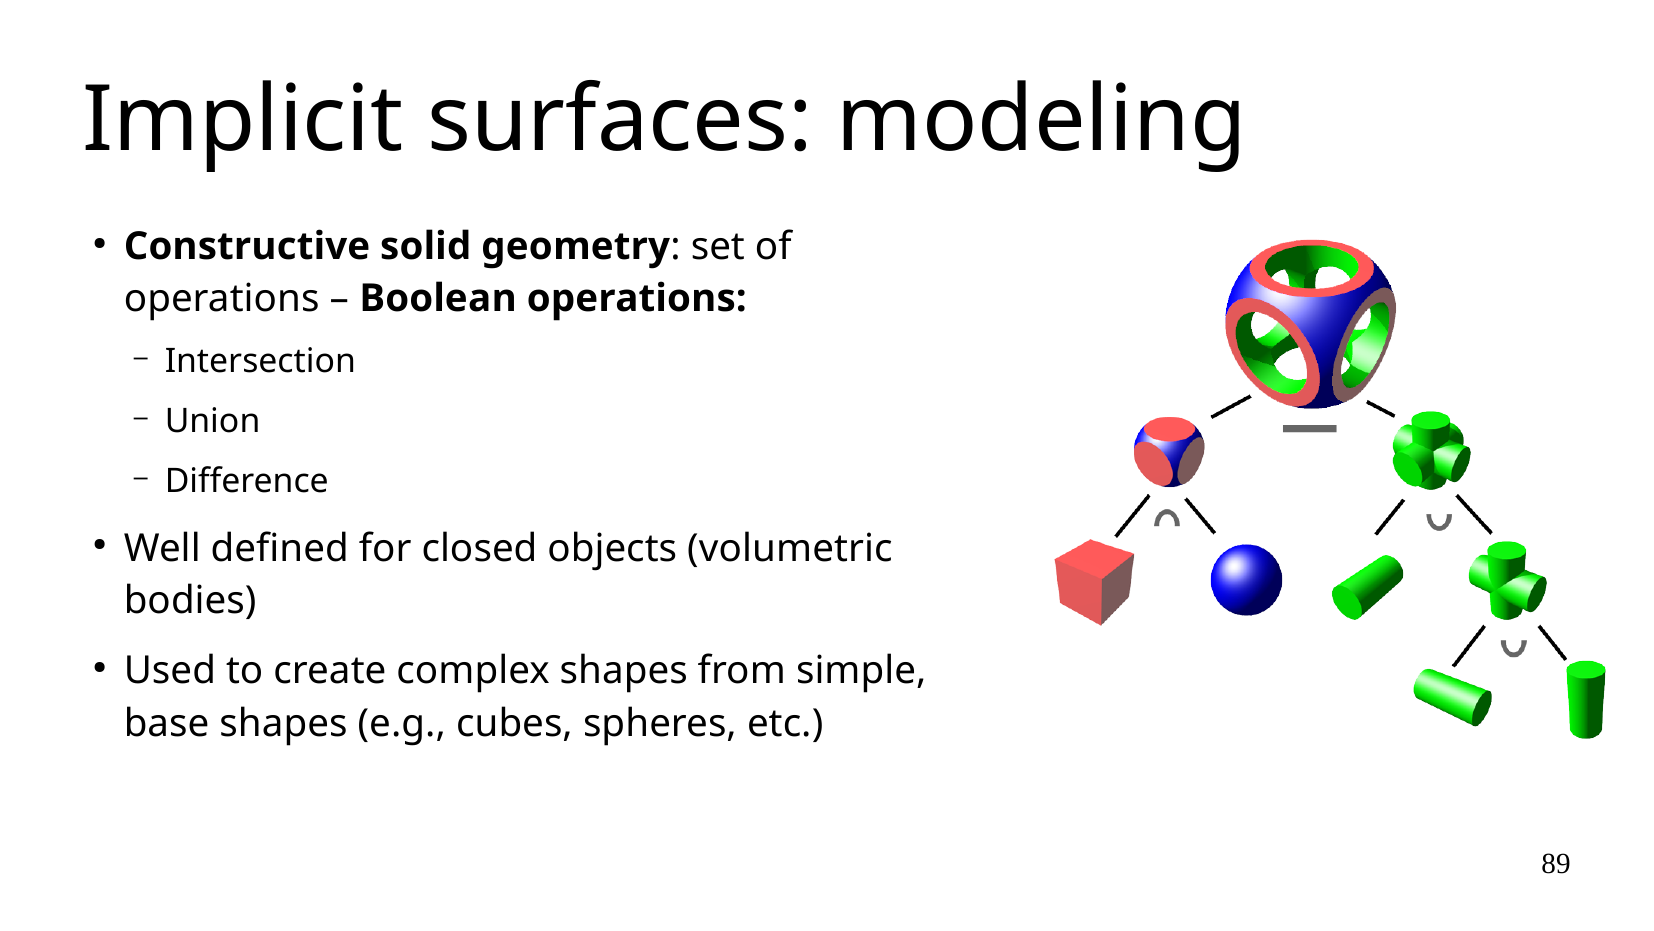

# Implicit surfaces: modeling
Constructive solid geometry: set of operations – Boolean operations:
Intersection
Union
Difference
Well defined for closed objects (volumetric bodies)
Used to create complex shapes from simple, base shapes (e.g., cubes, spheres, etc.)
89